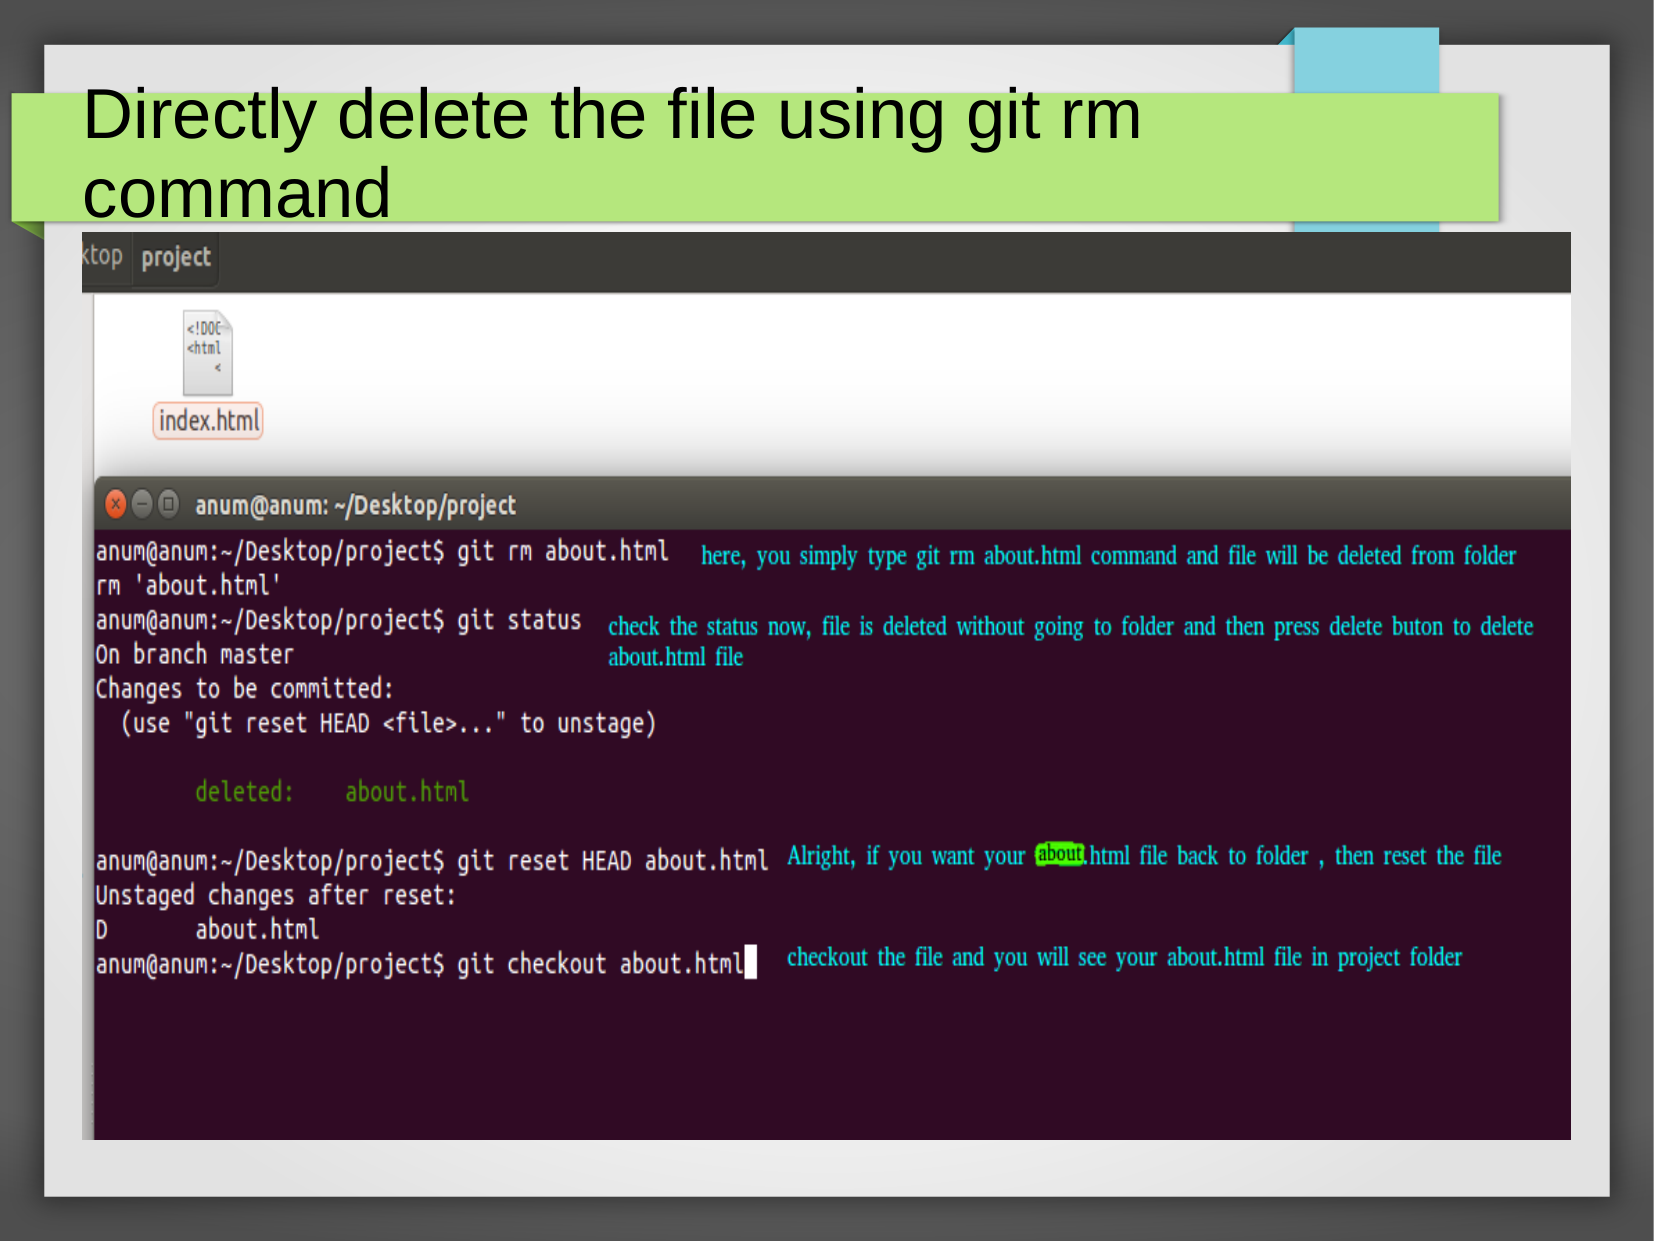

# Directly delete the file using git rm command